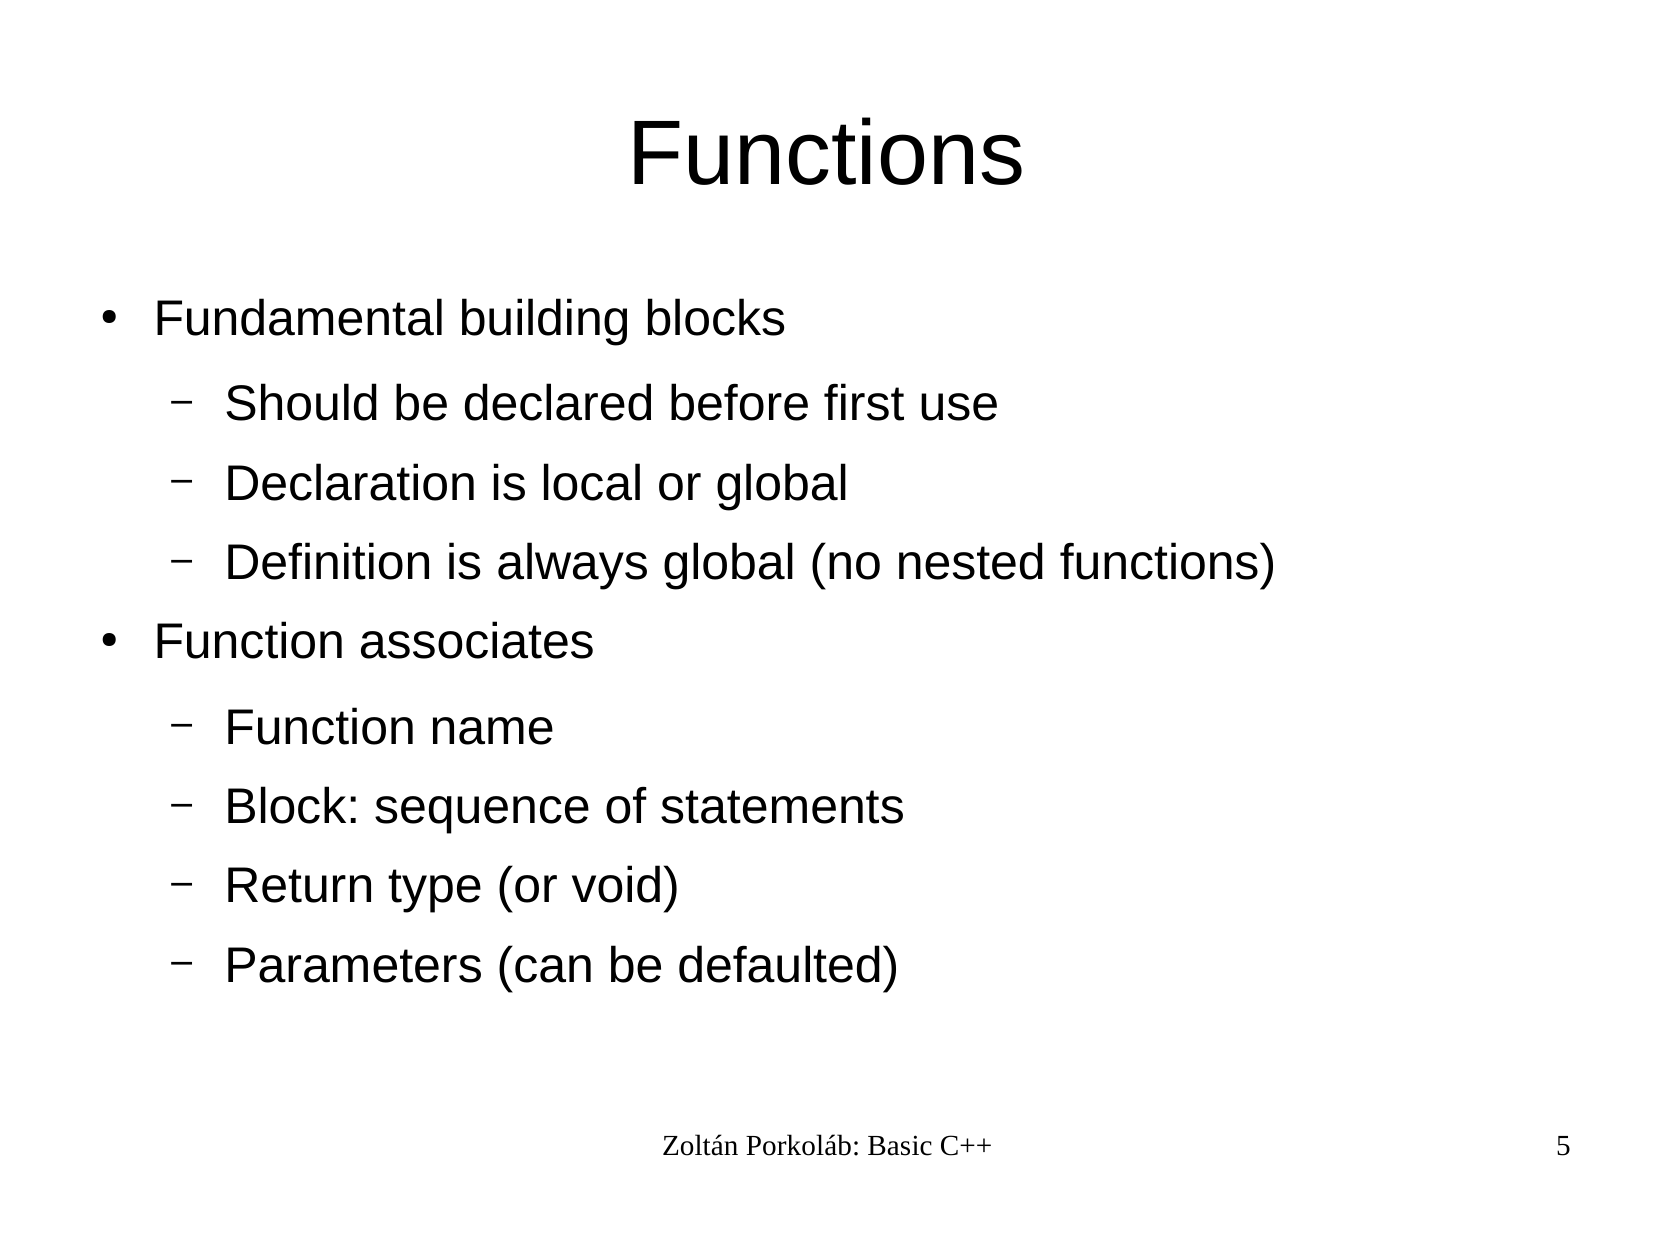

# Functions
Fundamental building blocks
Should be declared before first use
Declaration is local or global
Definition is always global (no nested functions)
Function associates
Function name
Block: sequence of statements
Return type (or void)
Parameters (can be defaulted)
Zoltán Porkoláb: Basic C++
5